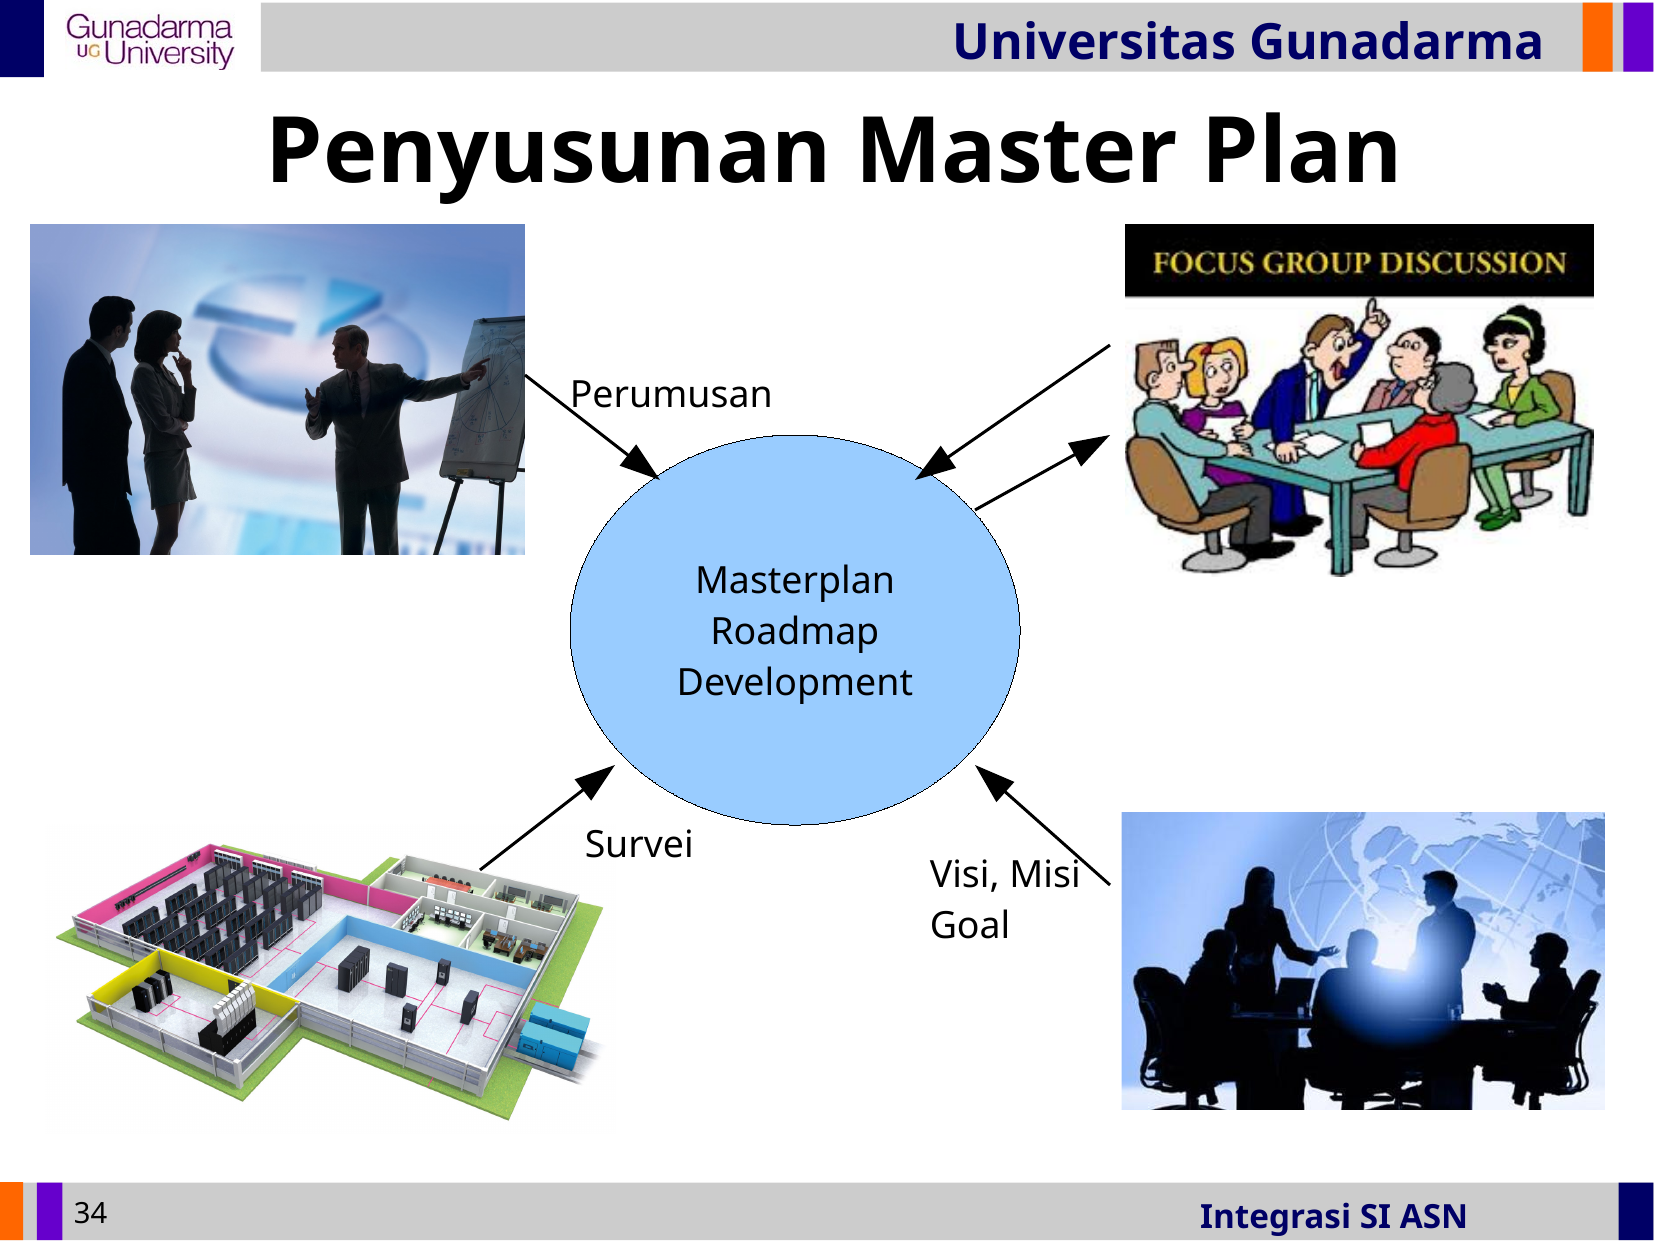

# Penyusunan Master Plan
Perumusan
Masterplan
Roadmap
Development
Survei
Visi, Misi
Goal
34